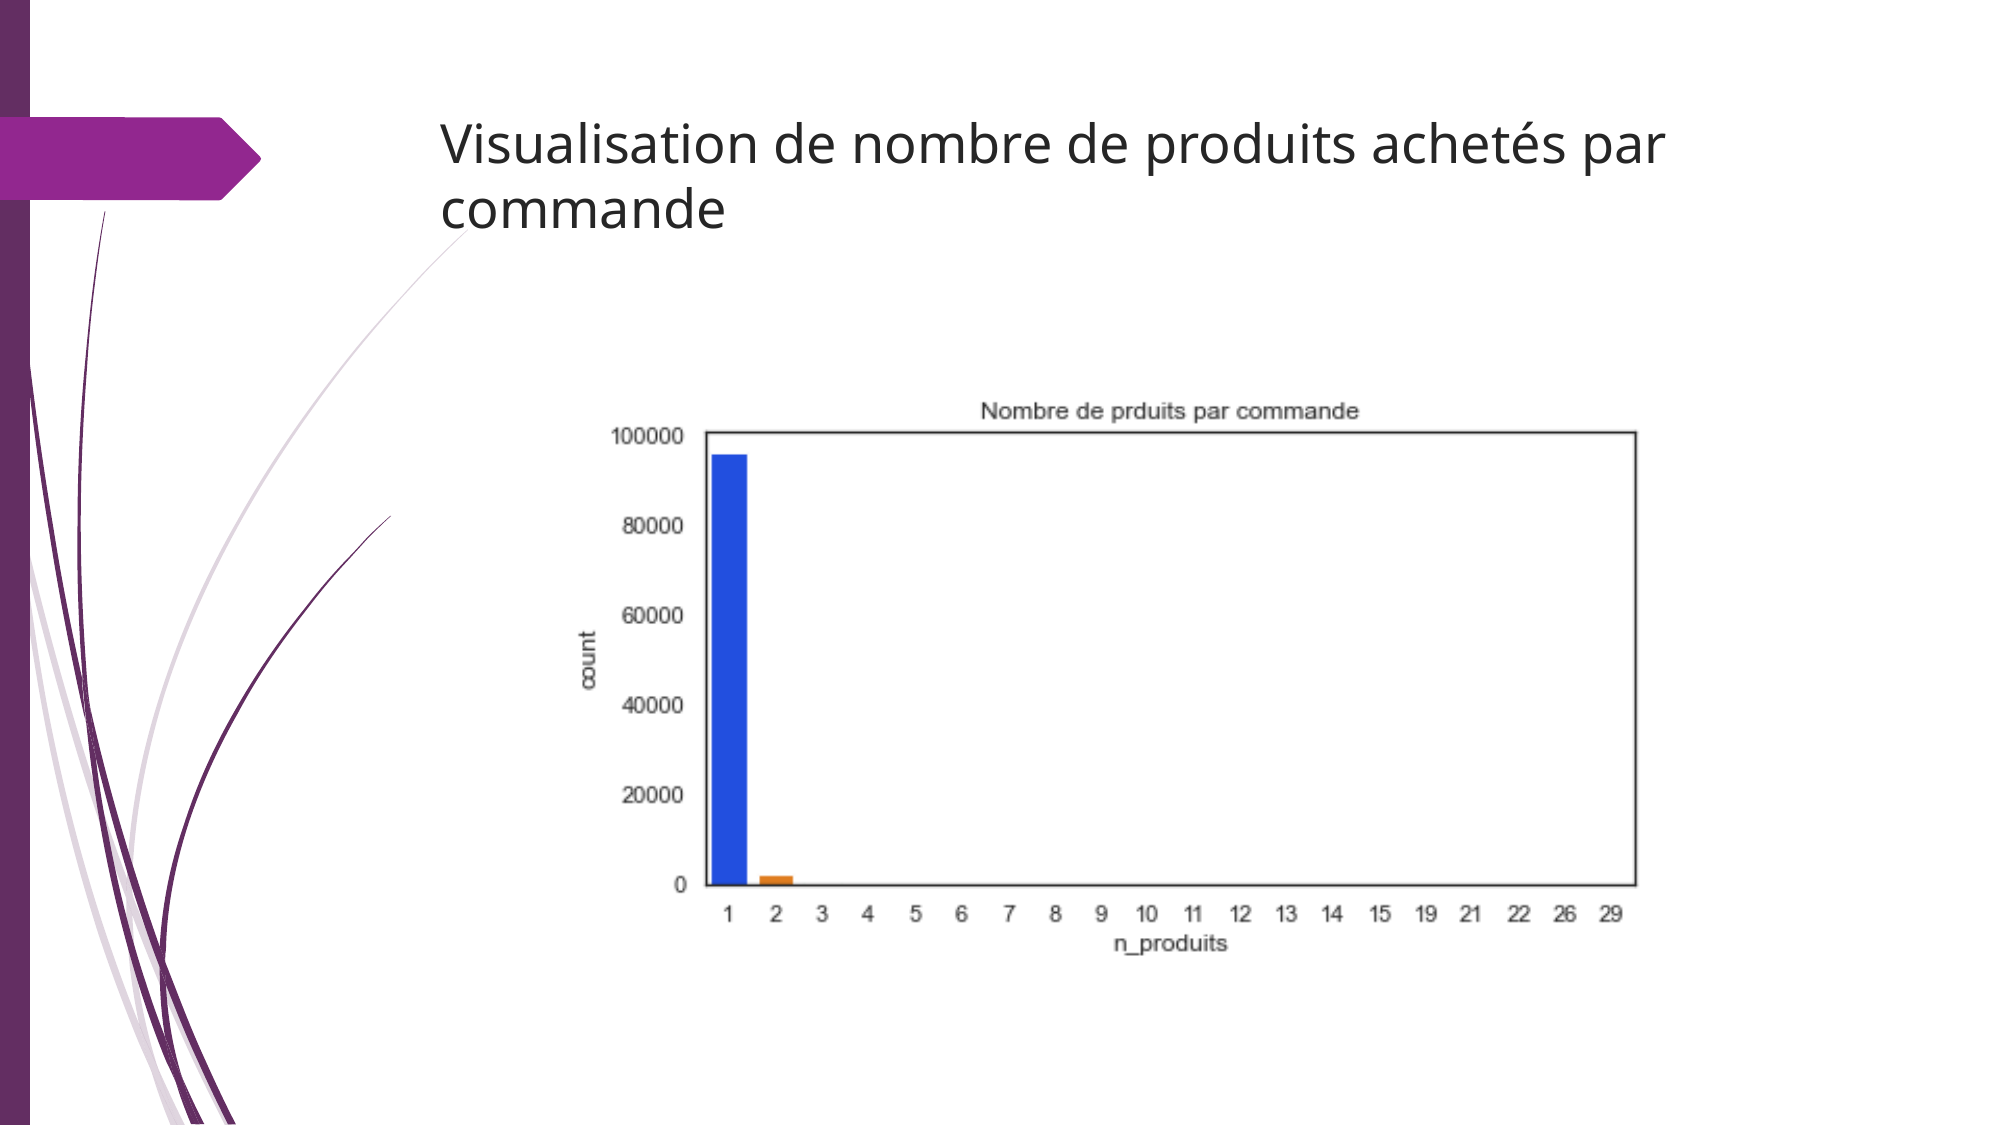

# Visualisation de nombre de produits achetés par commande